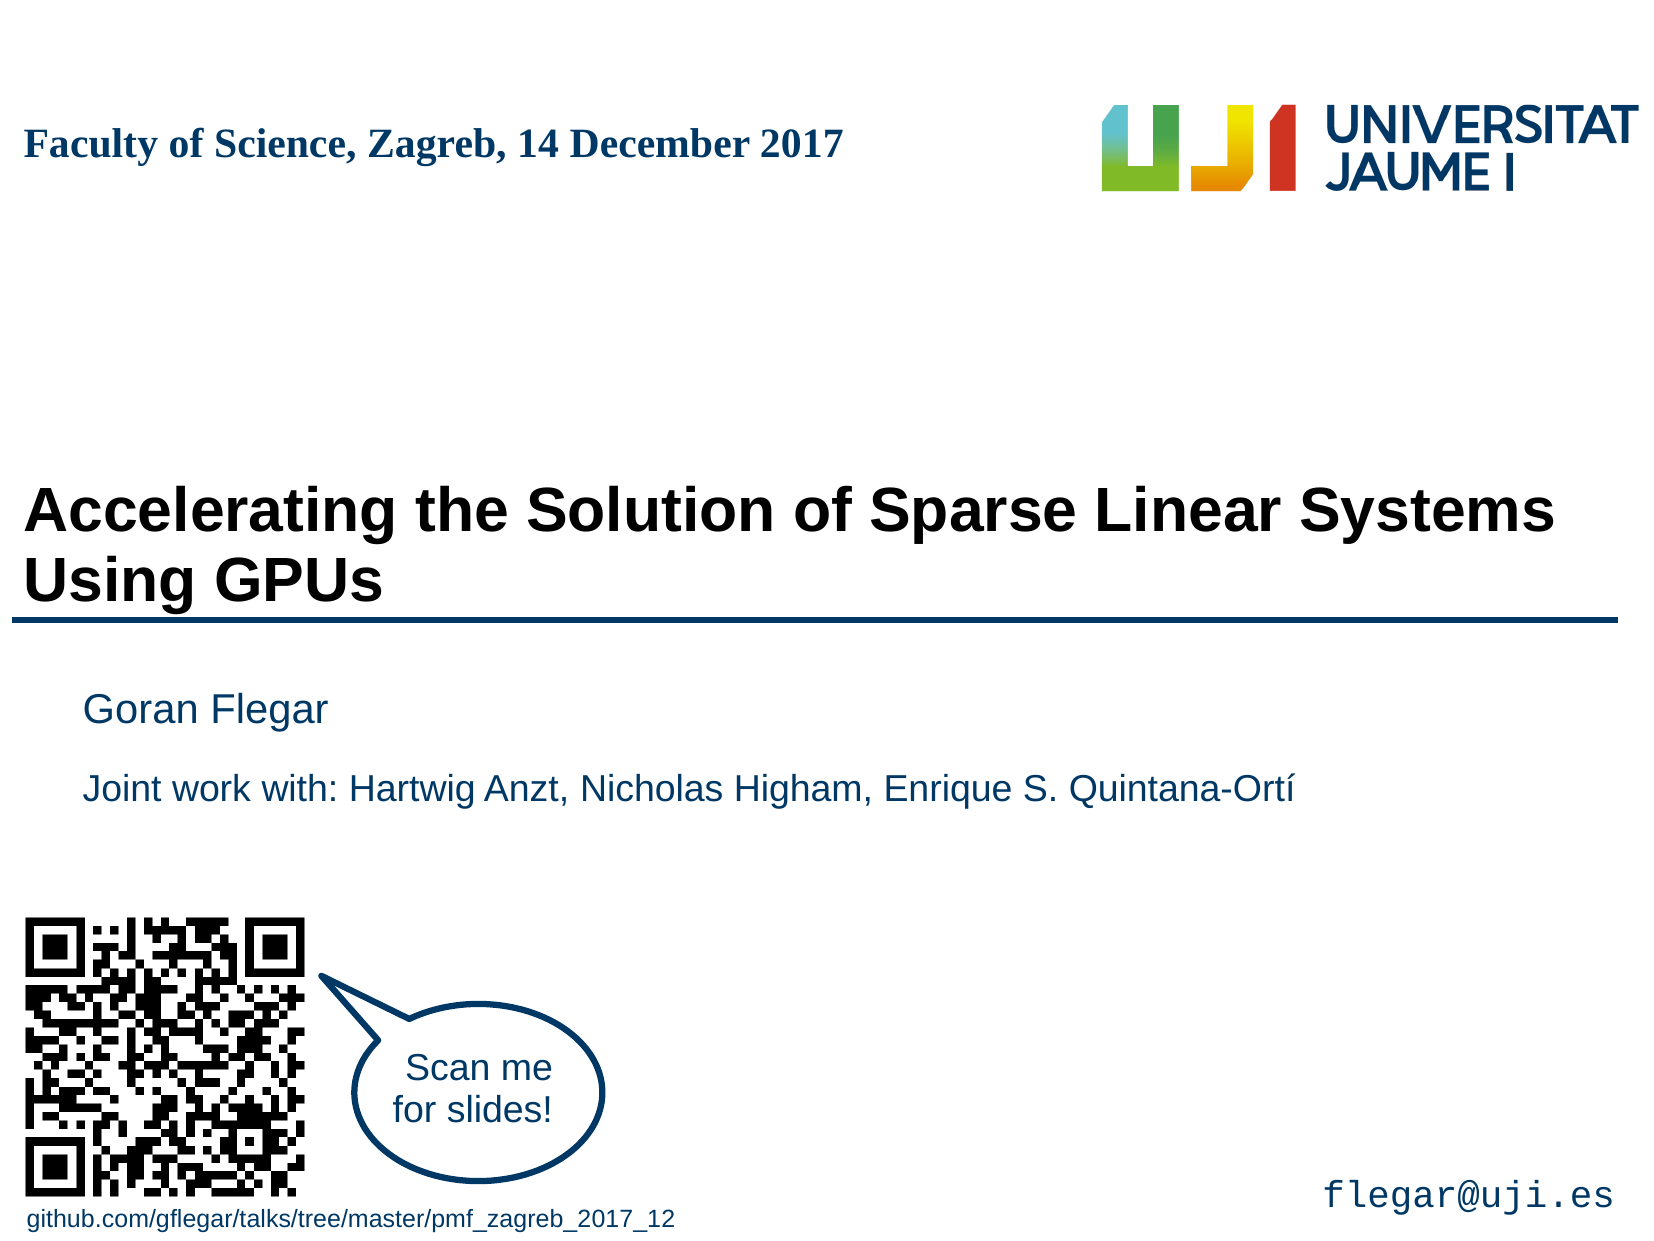

Faculty of Science, Zagreb, 14 December 2017
# Accelerating the Solution of Sparse Linear Systems Using GPUs
Goran Flegar
Joint work with: Hartwig Anzt, Nicholas Higham, Enrique S. Quintana-Ortí
Scan me for slides!
github.com/gflegar/talks/tree/master/pmf_zagreb_2017_12